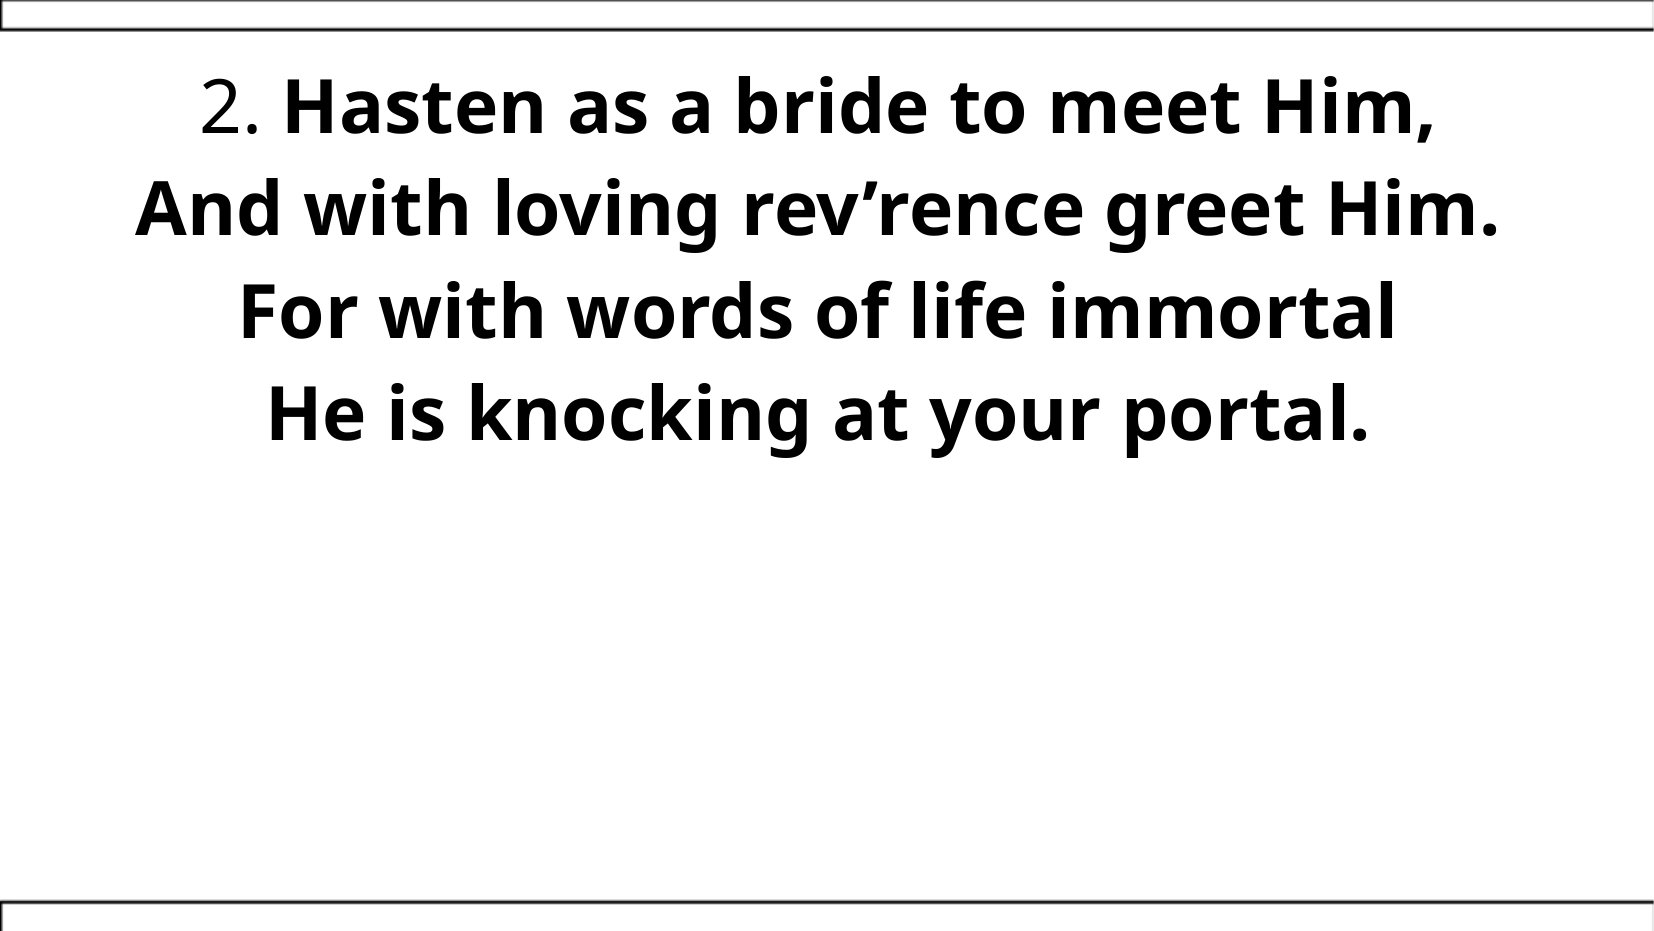

2. Hasten as a bride to meet Him,
And with loving rev’rence greet Him.
For with words of life immortal
He is knocking at your portal.